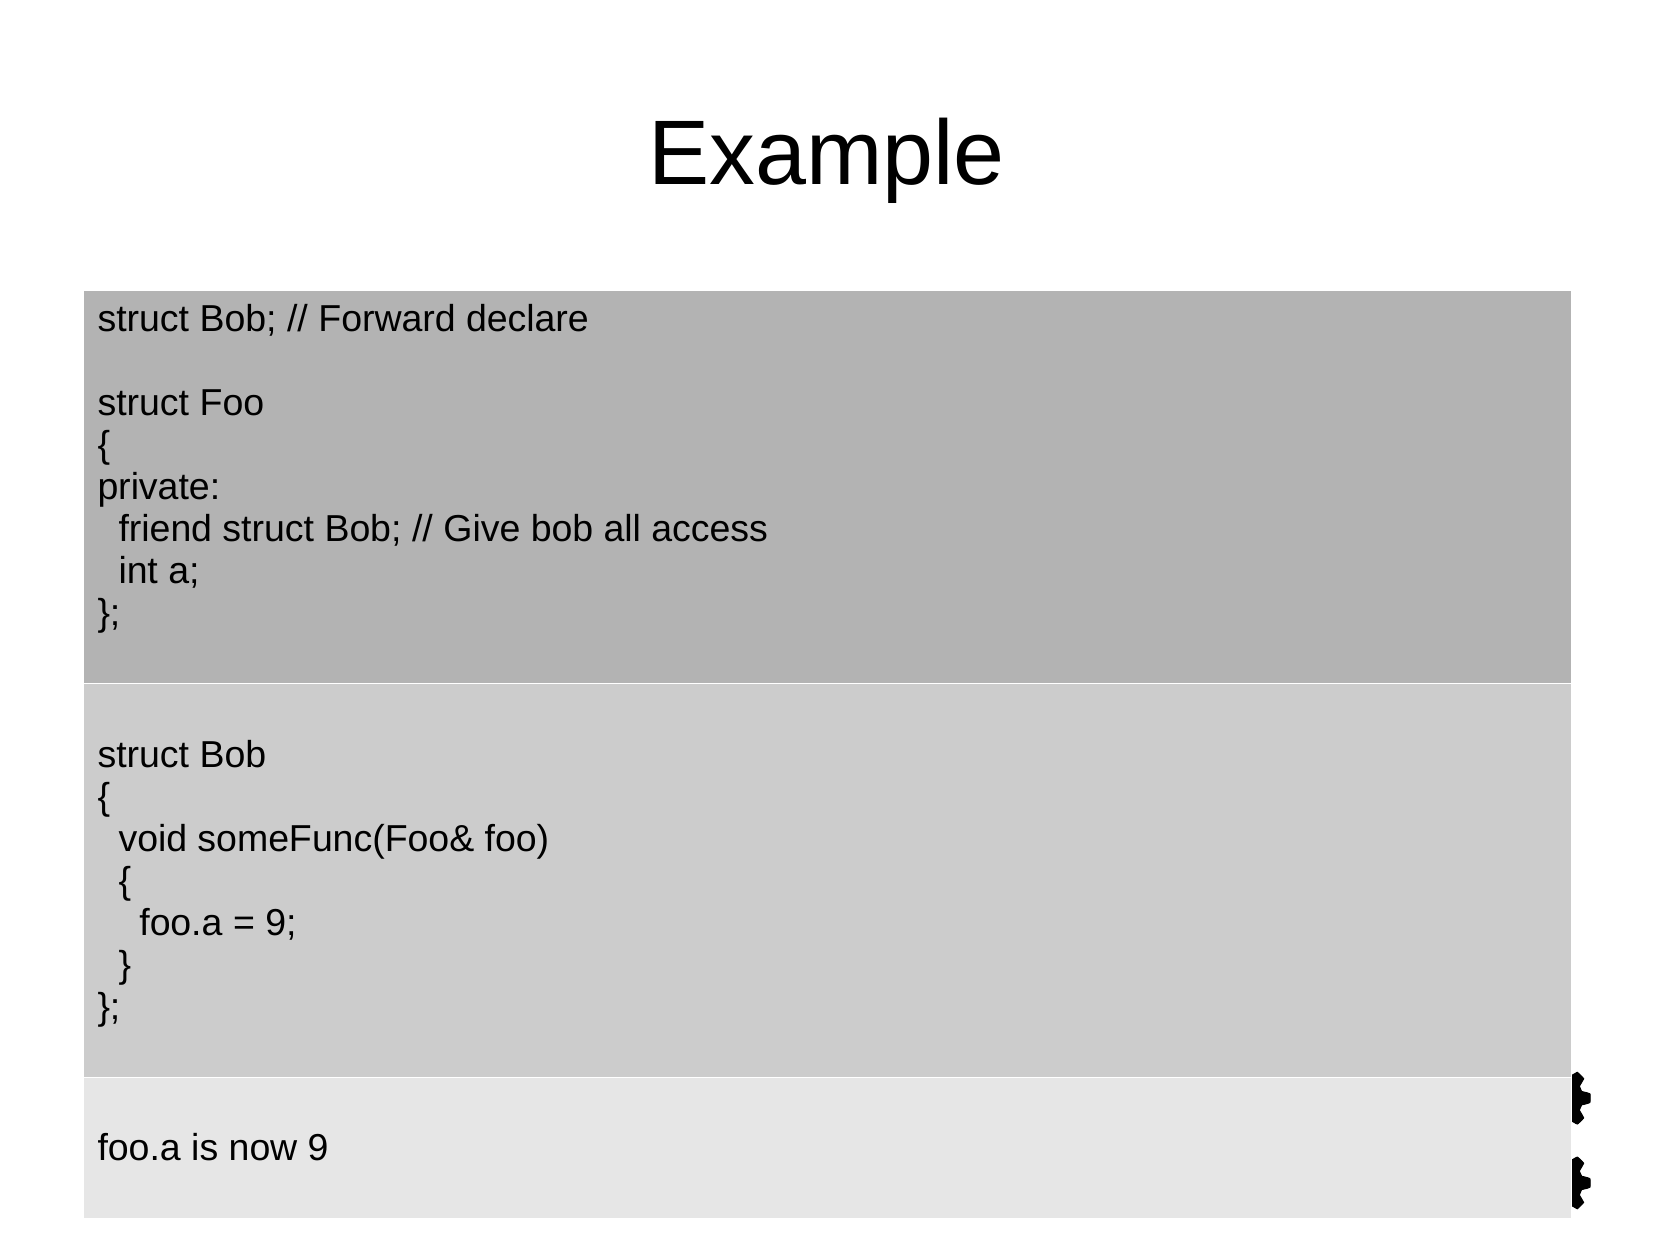

# Example
| struct Bob; // Forward declare struct Foo { private: friend struct Bob; // Give bob all access int a; }; |
| --- |
| struct Bob { void someFunc(Foo& foo) { foo.a = 9; } }; |
| foo.a is now 9 |